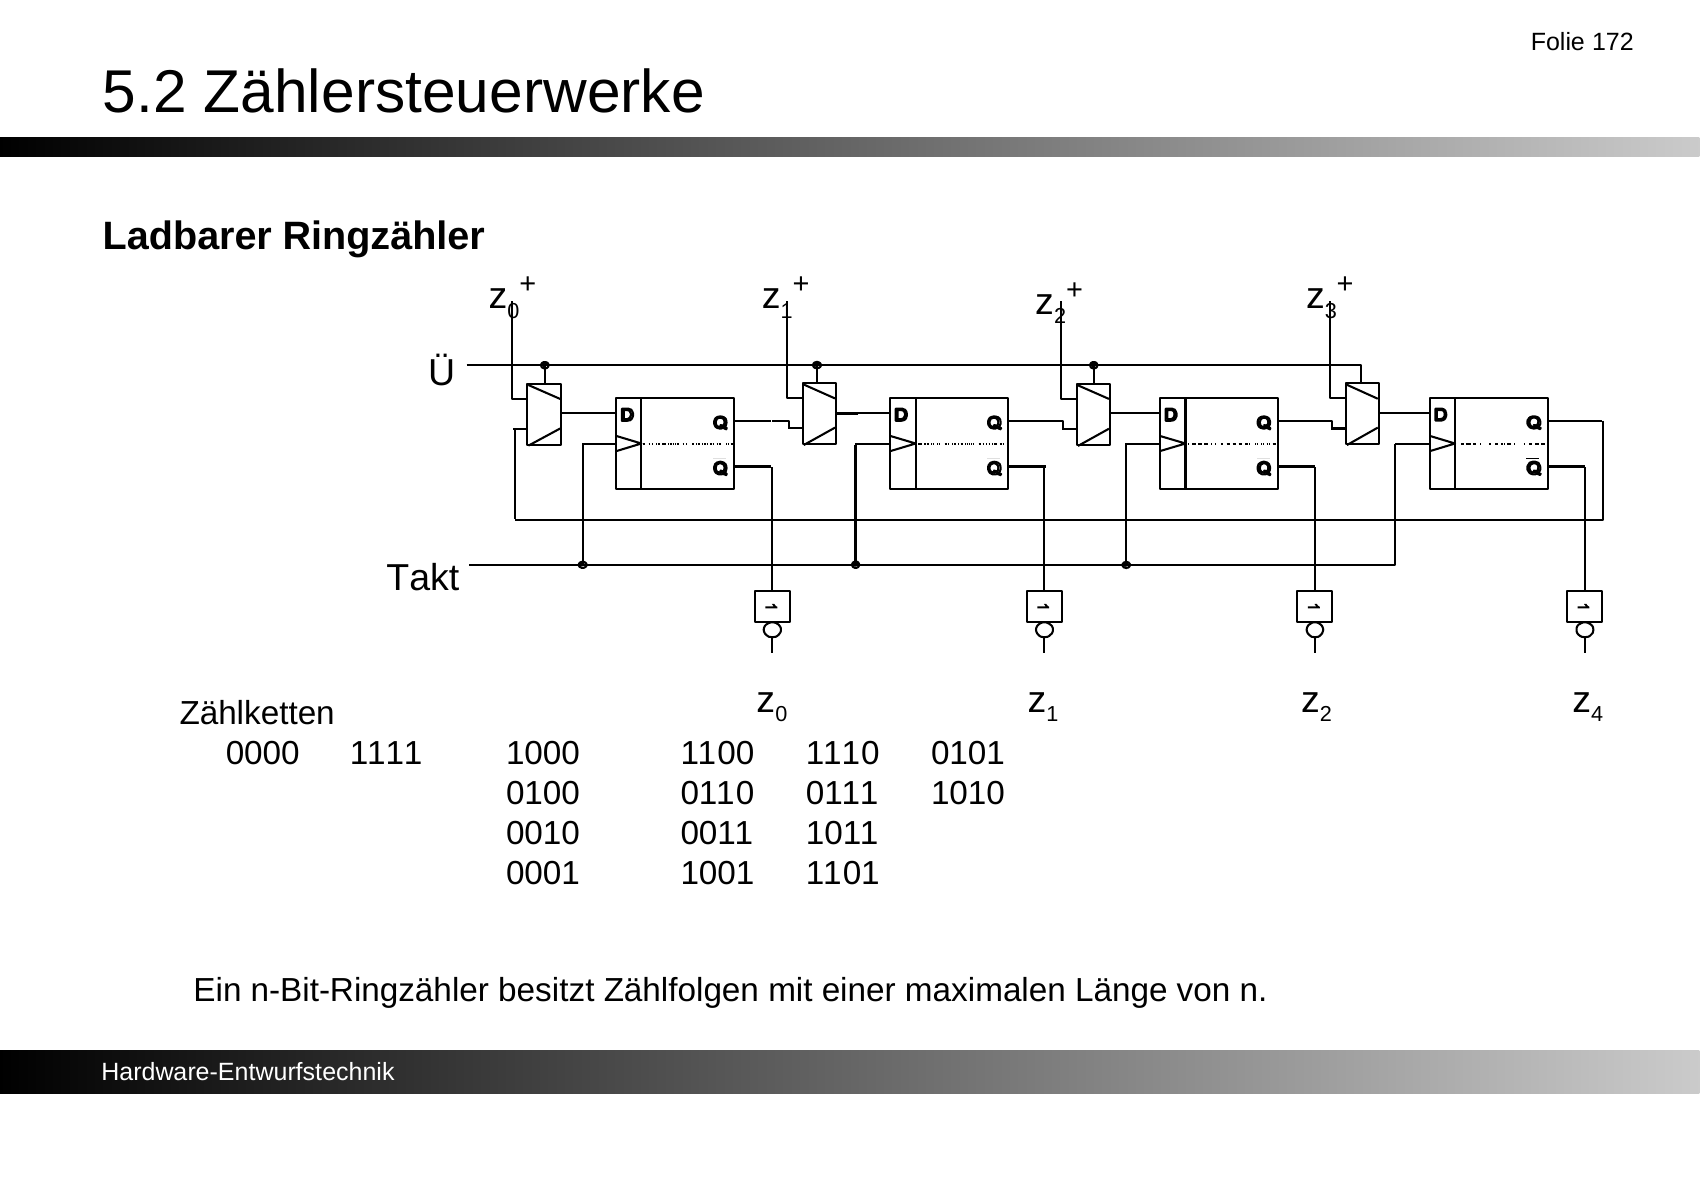

5.2 Zählersteuerwerke
# Ladbarer Ringzähler
z0+
z1+
z3+
z2+
Ü
Takt
z0
z1
z2
z4
Zählketten
 0000	1111	1000	1100	1110	0101
		0100	0110	0111	1010
		0010	0011	1011
		0001	1001	1101
Ein n-Bit-Ringzähler besitzt Zählfolgen mit einer maximalen Länge von n.
z0+